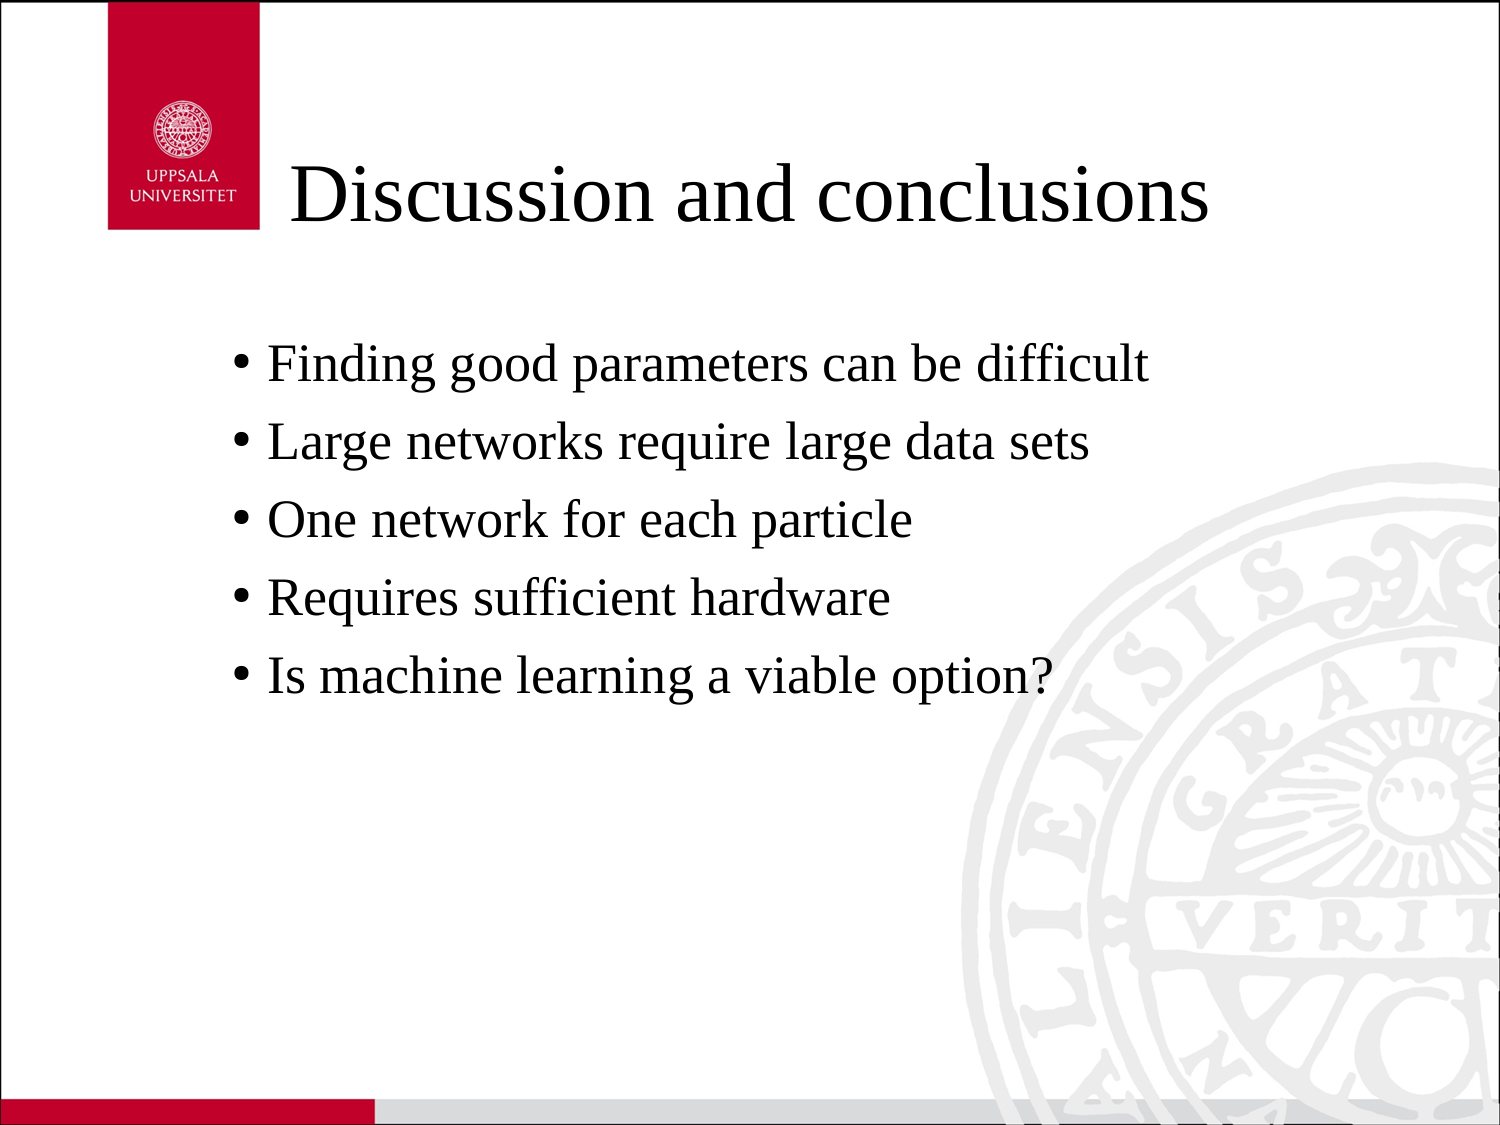

# Discussion and conclusions
Finding good parameters can be difficult
Large networks require large data sets
One network for each particle
Requires sufficient hardware
Is machine learning a viable option?